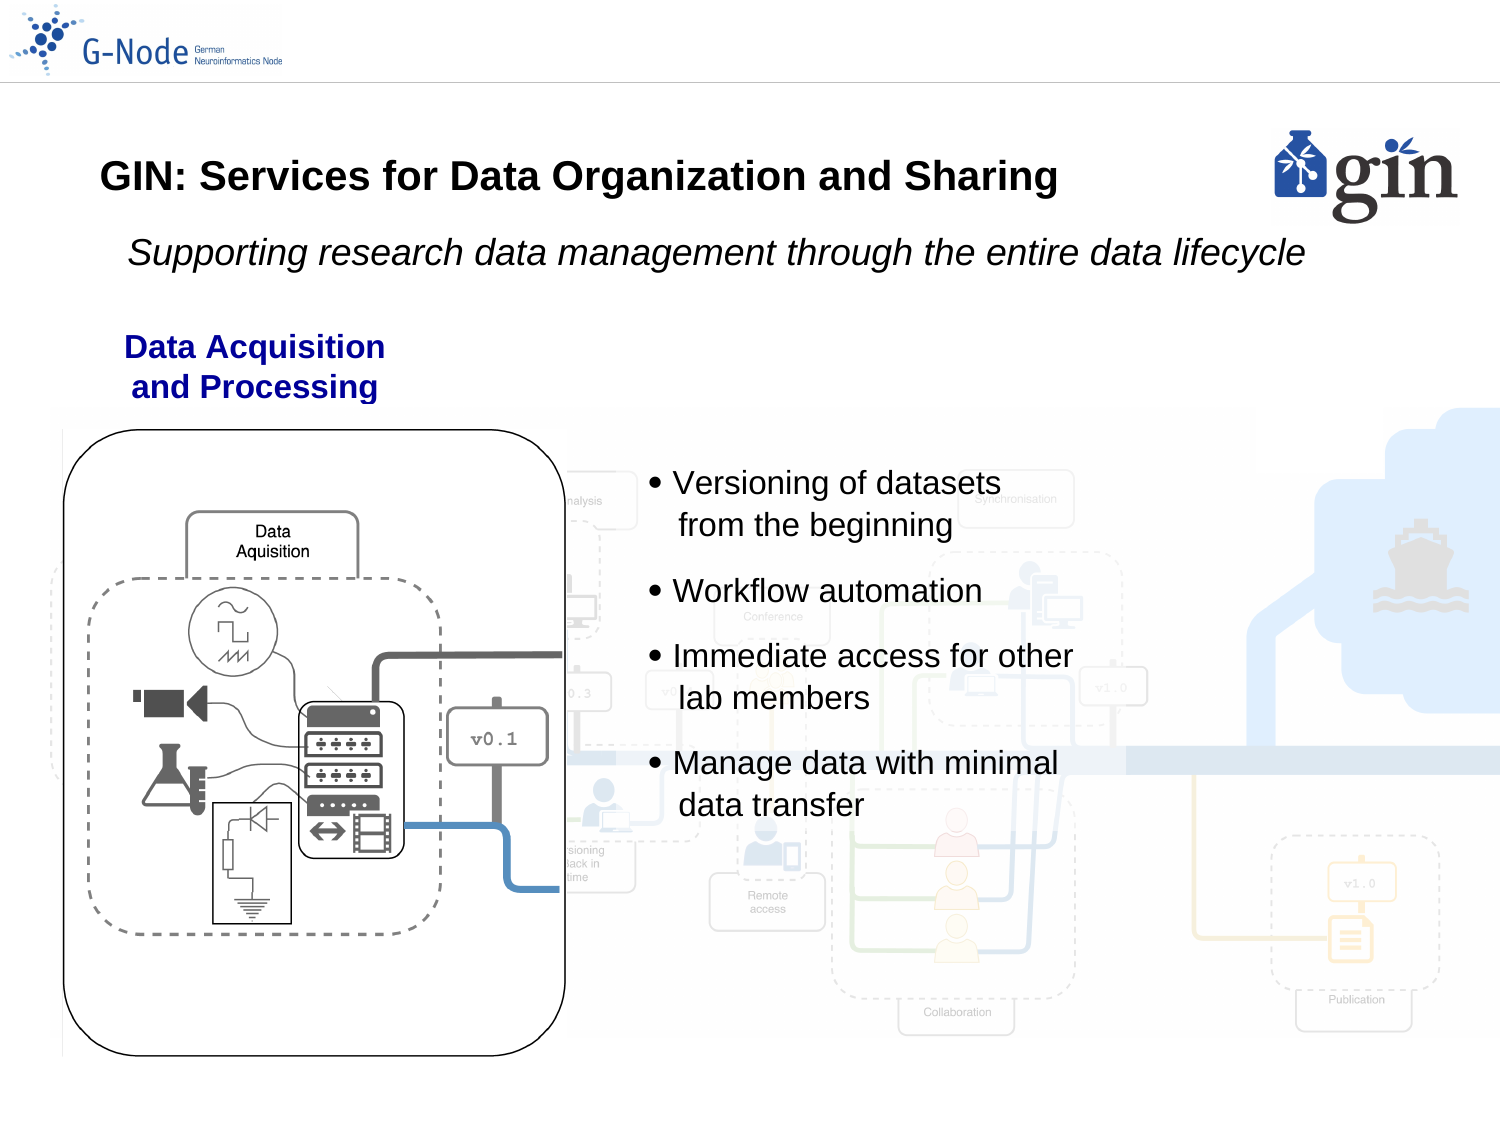

GIN: Services for Data Organization and Sharing
Supporting research data management through the entire data lifecycle
Data Acquisition
and Processing
  Versioning of datasets
from the beginning
  Workflow automation
  Immediate access for other lab members
  Manage data with minimal data transfer